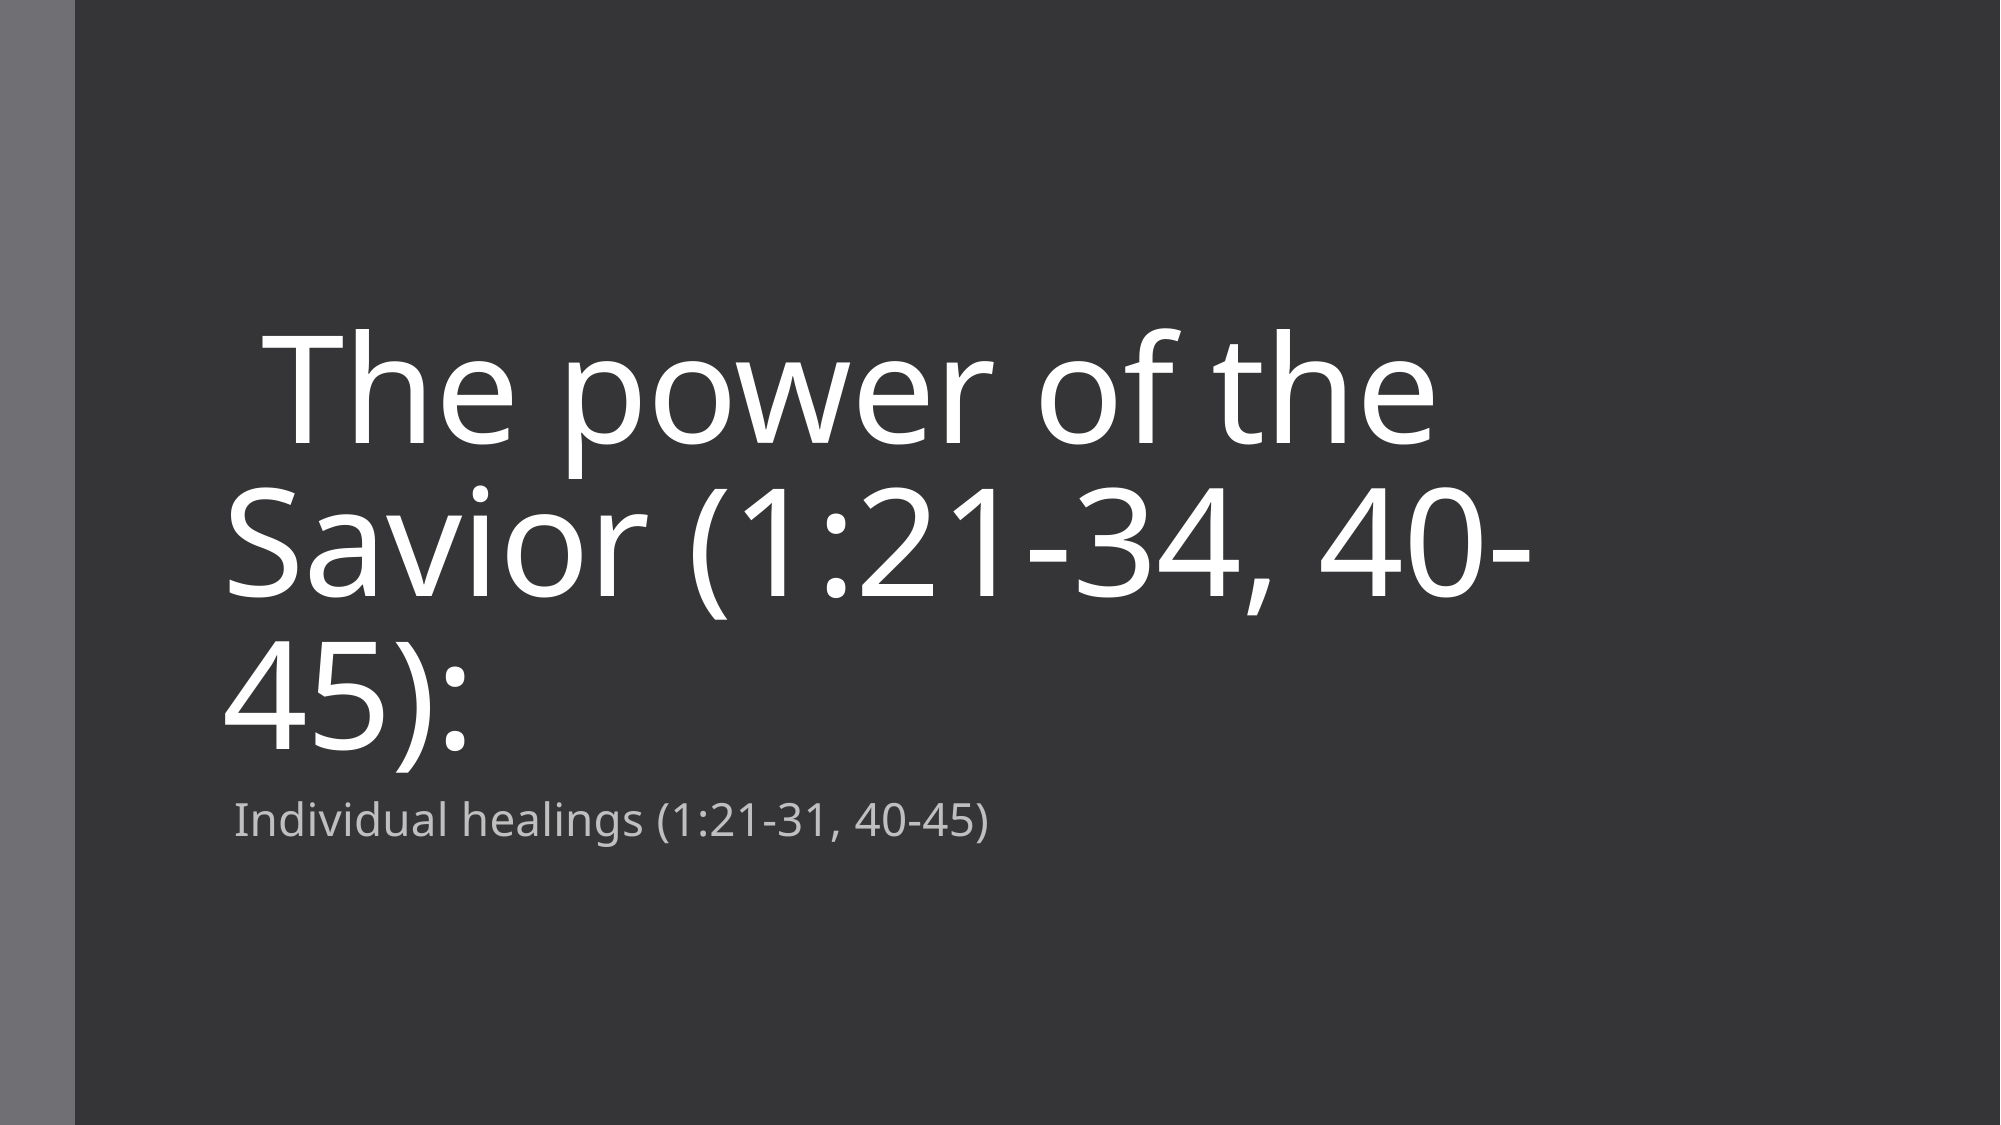

# The power of the Savior (1:21-34, 40-45):
 Individual healings (1:21-31, 40-45)